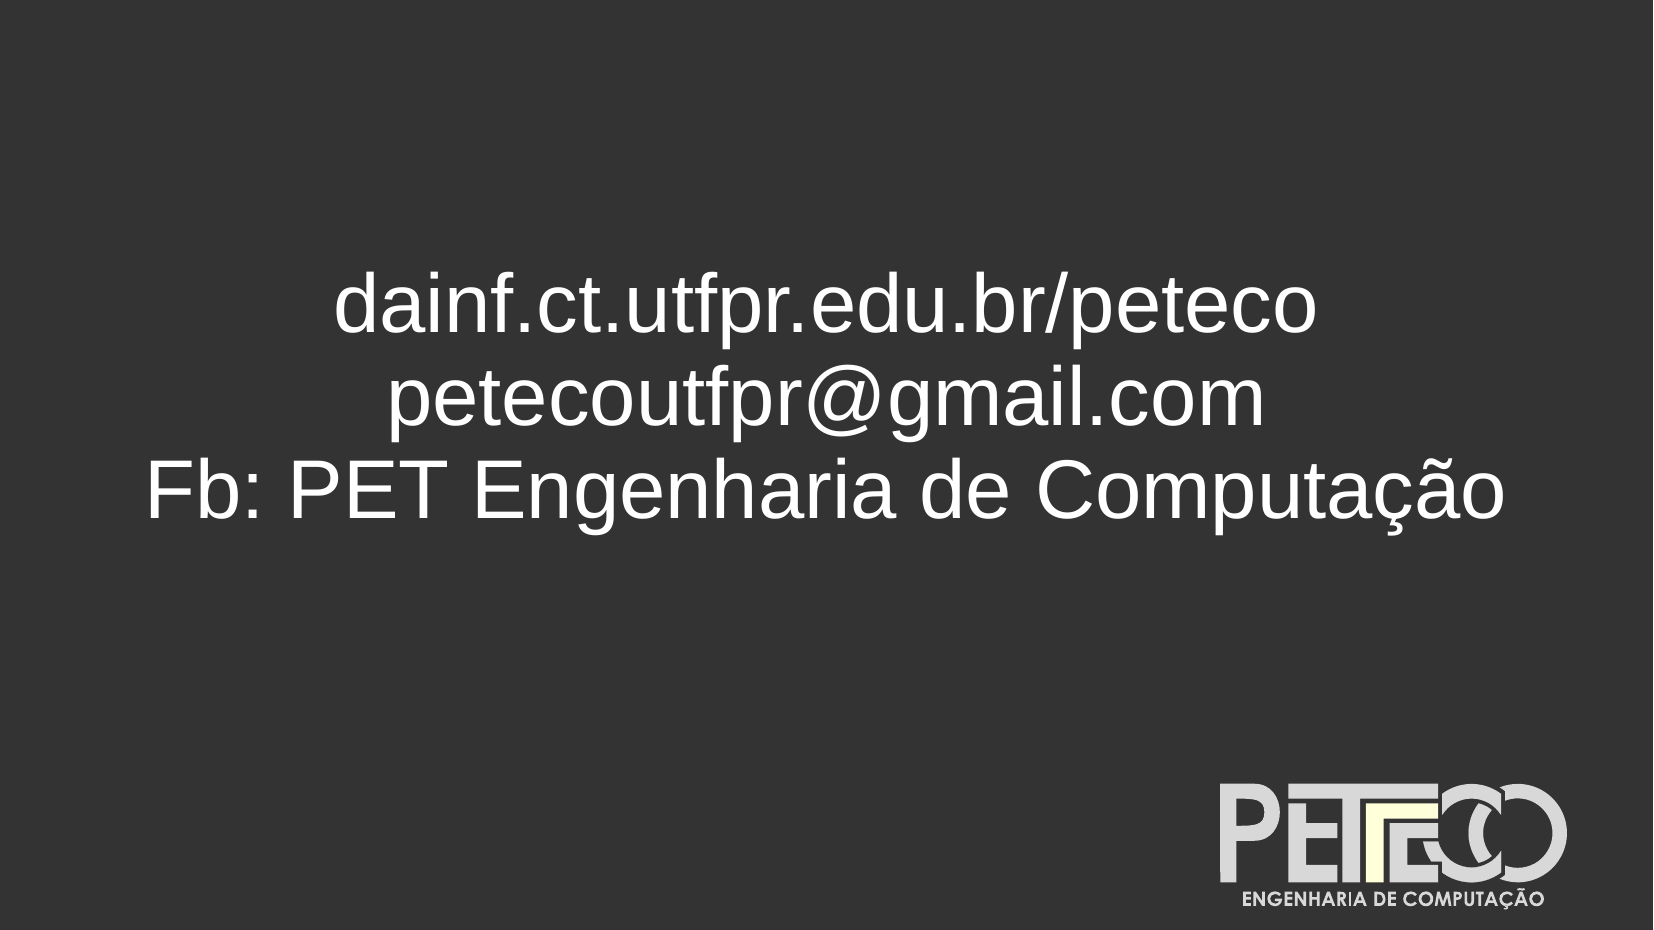

# dainf.ct.utfpr.edu.br/peteco
petecoutfpr@gmail.com
Fb: PET Engenharia de Computação